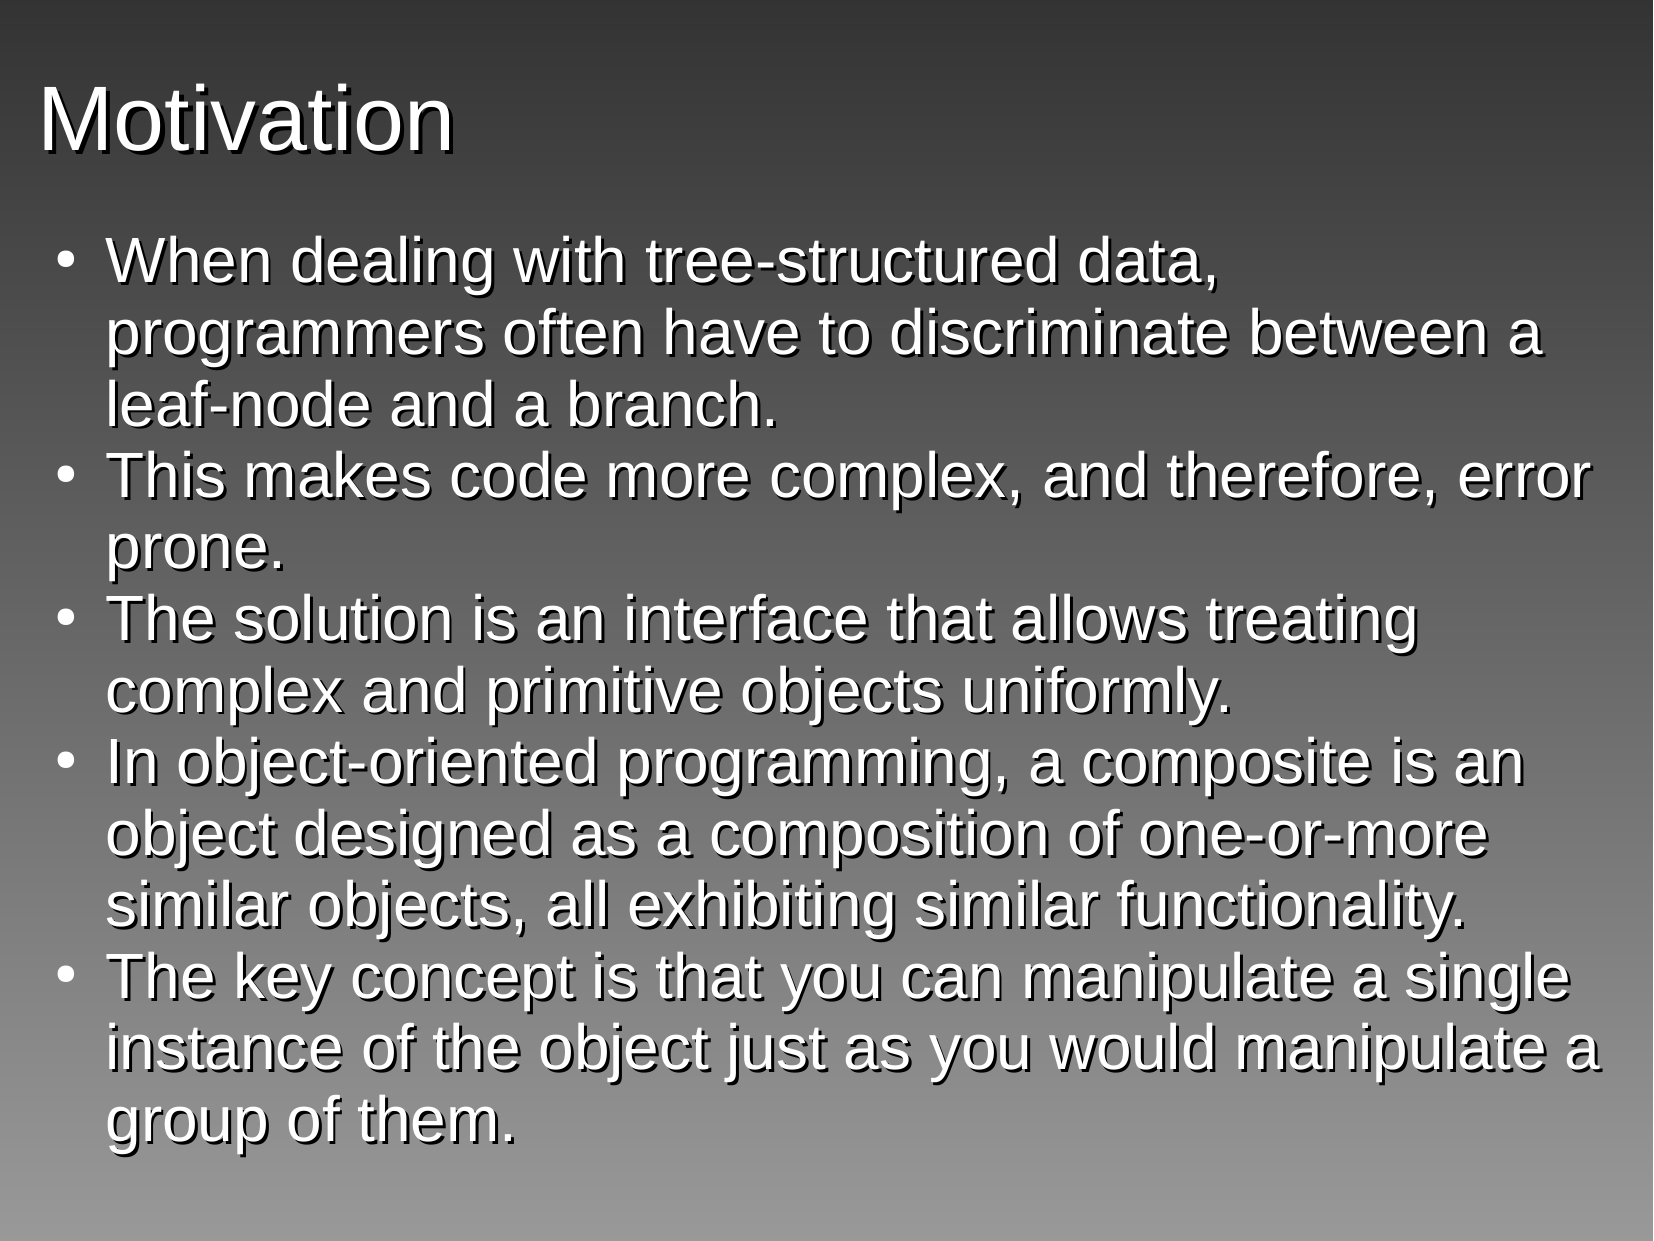

# Motivation
When dealing with tree-structured data, programmers often have to discriminate between a leaf-node and a branch.
This makes code more complex, and therefore, error prone.
The solution is an interface that allows treating complex and primitive objects uniformly.
In object-oriented programming, a composite is an object designed as a composition of one-or-more similar objects, all exhibiting similar functionality.
The key concept is that you can manipulate a single instance of the object just as you would manipulate a group of them.